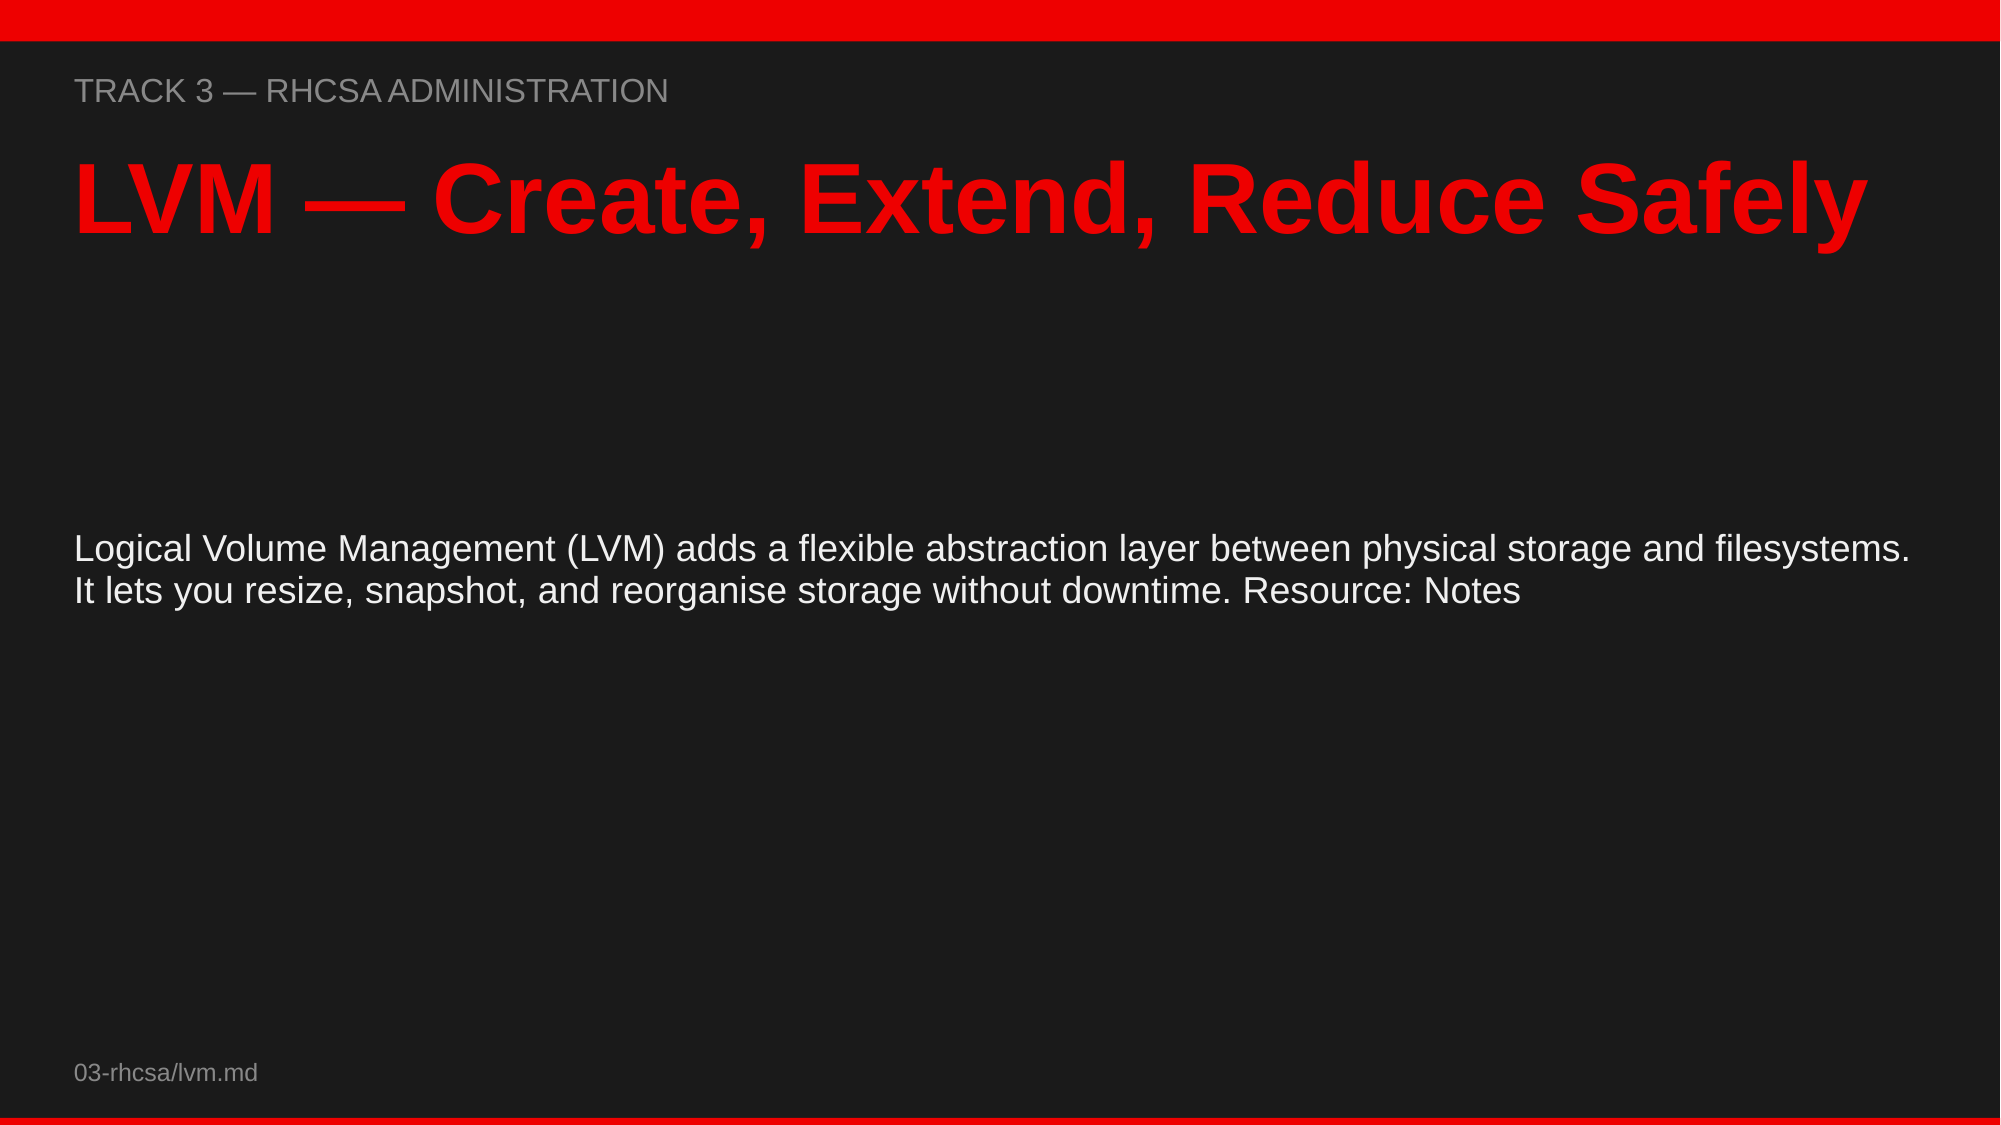

TRACK 3 — RHCSA ADMINISTRATION
LVM — Create, Extend, Reduce Safely
Logical Volume Management (LVM) adds a flexible abstraction layer between physical storage and filesystems. It lets you resize, snapshot, and reorganise storage without downtime. Resource: Notes
03-rhcsa/lvm.md